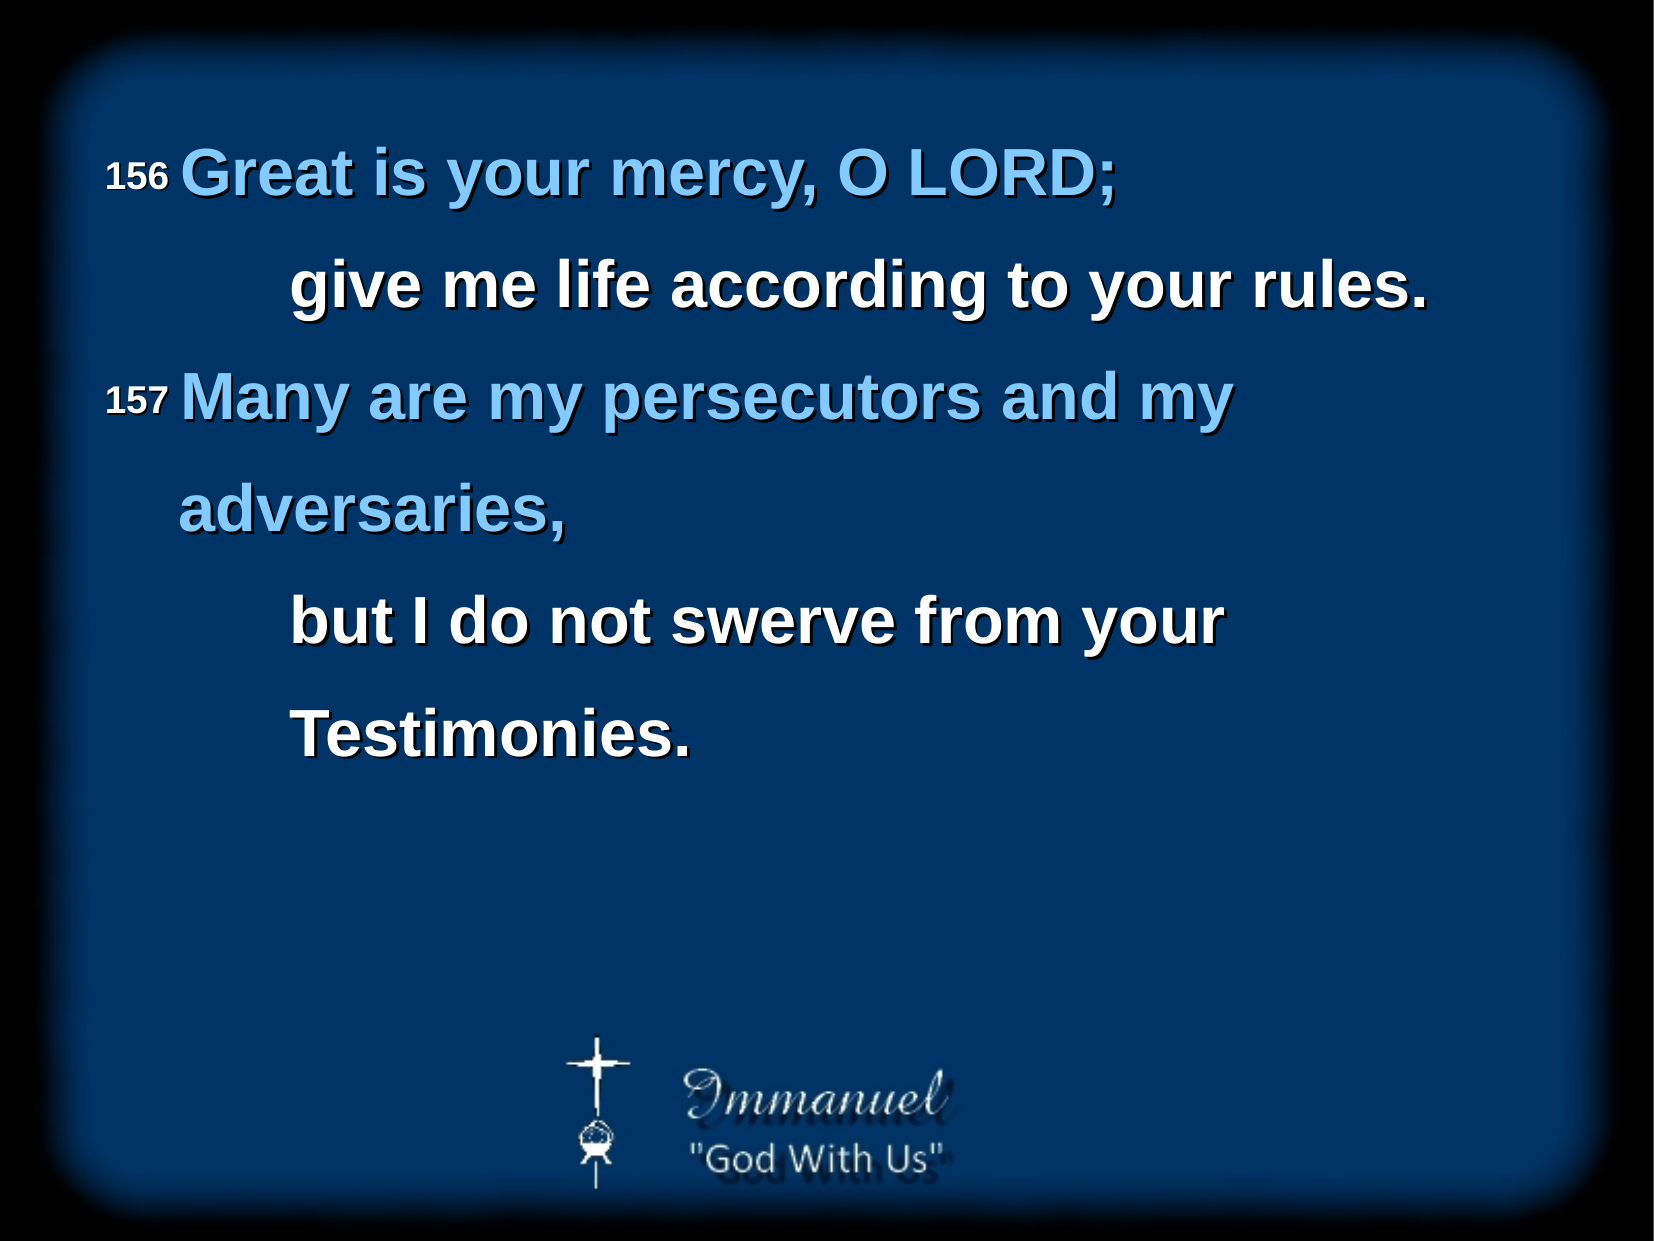

156 Great is your mercy, O LORD;
 give me life according to your rules.
157 Many are my persecutors and my
 adversaries,
 but I do not swerve from your
 Testimonies.